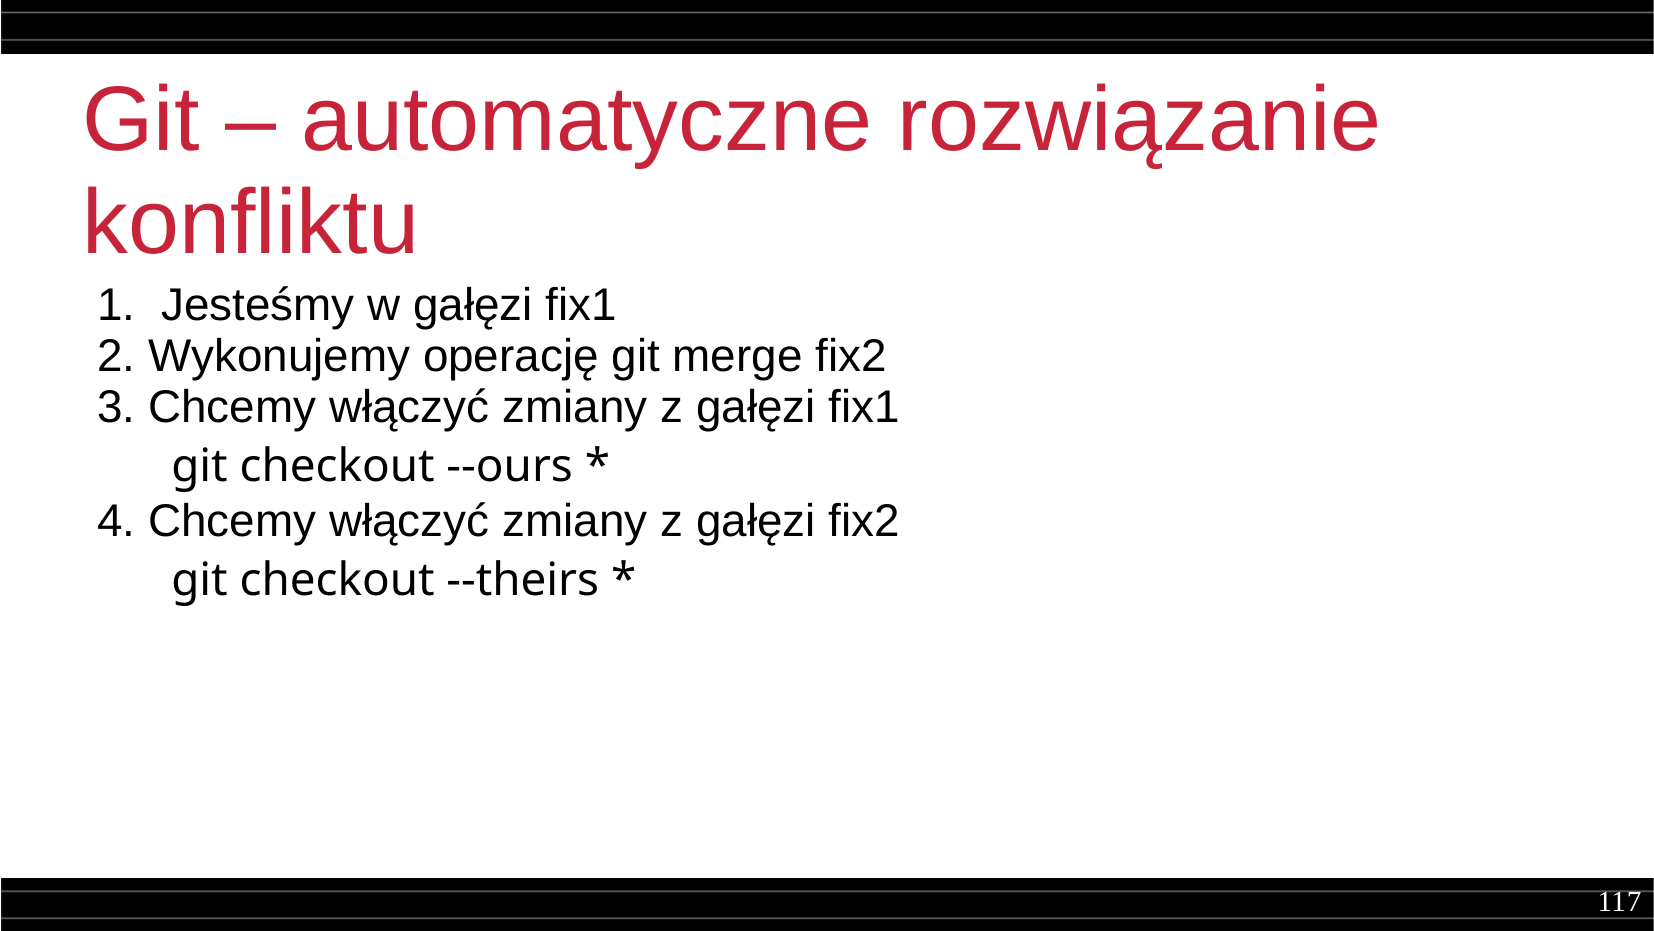

# Git – automatyczne rozwiązanie konfliktu
1. Jesteśmy w gałęzi fix1
2. Wykonujemy operację git merge fix2
3. Chcemy włączyć zmiany z gałęzi fix1
	git checkout --ours *
4. Chcemy włączyć zmiany z gałęzi fix2
	git checkout --theirs *